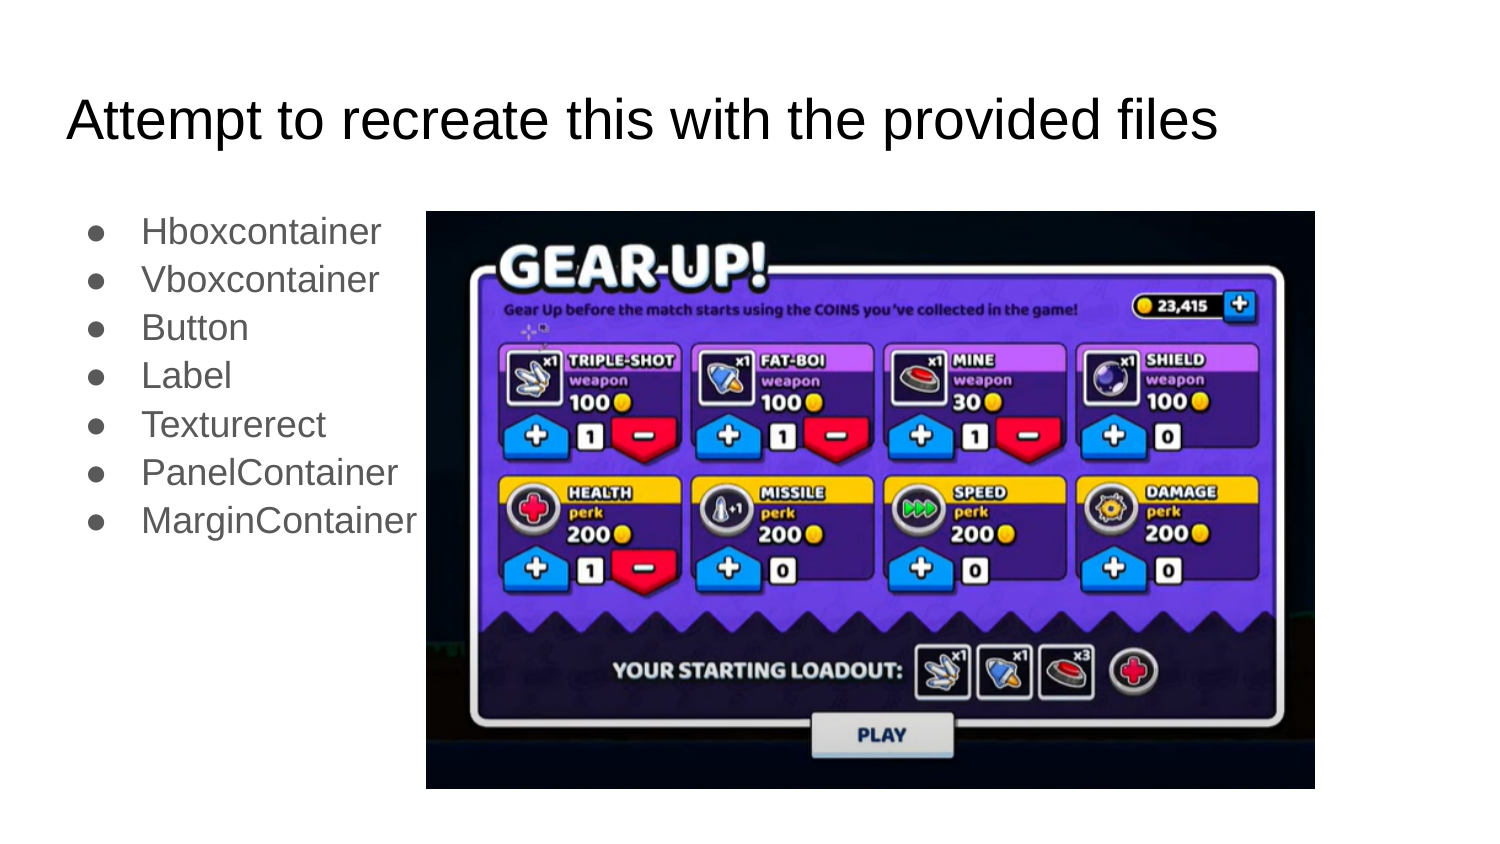

# Attempt to recreate this with the provided files
Hboxcontainer
Vboxcontainer
Button
Label
Texturerect
PanelContainer
MarginContainer